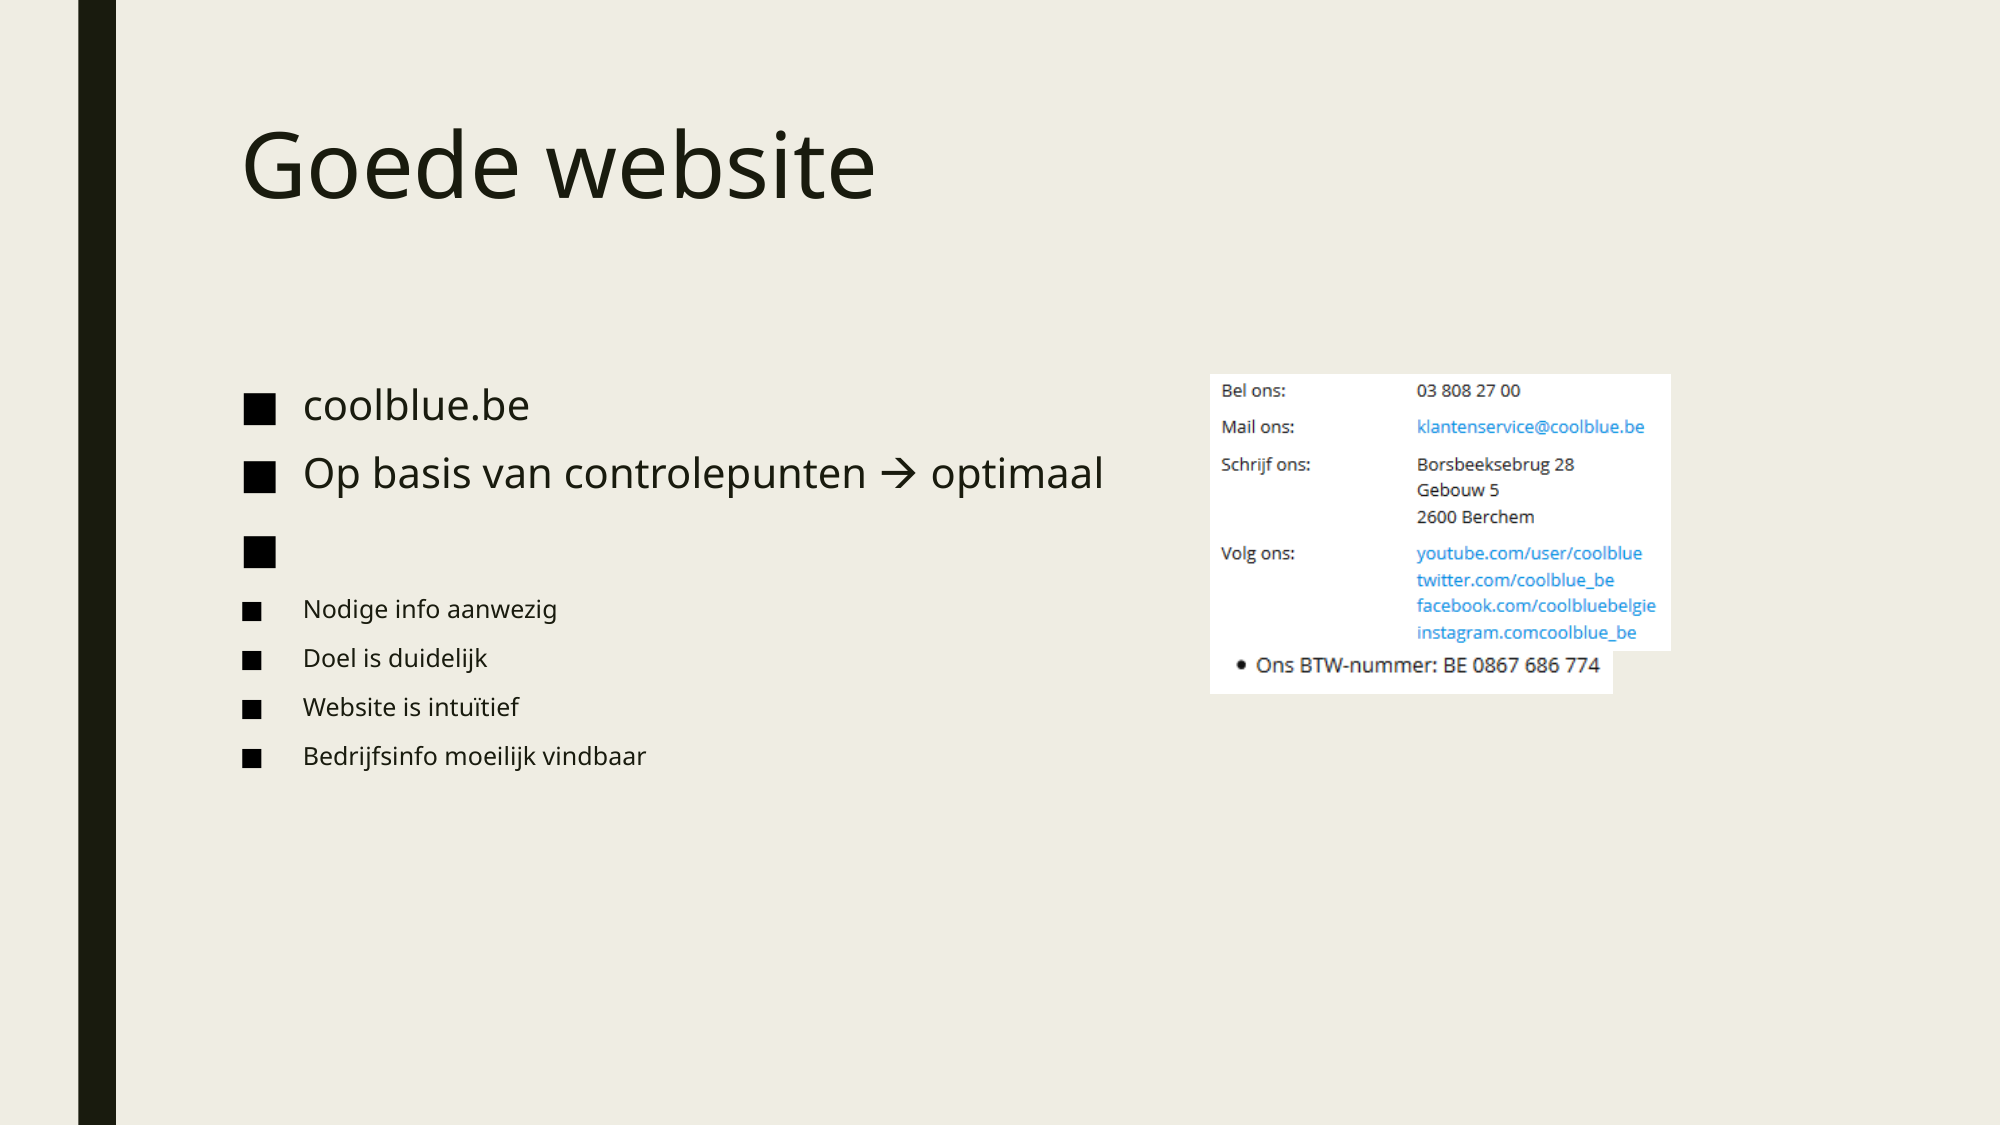

# Goede website
coolblue.be
Op basis van controlepunten  optimaal
Nodige info aanwezig
Doel is duidelijk
Website is intuïtief
Bedrijfsinfo moeilijk vindbaar